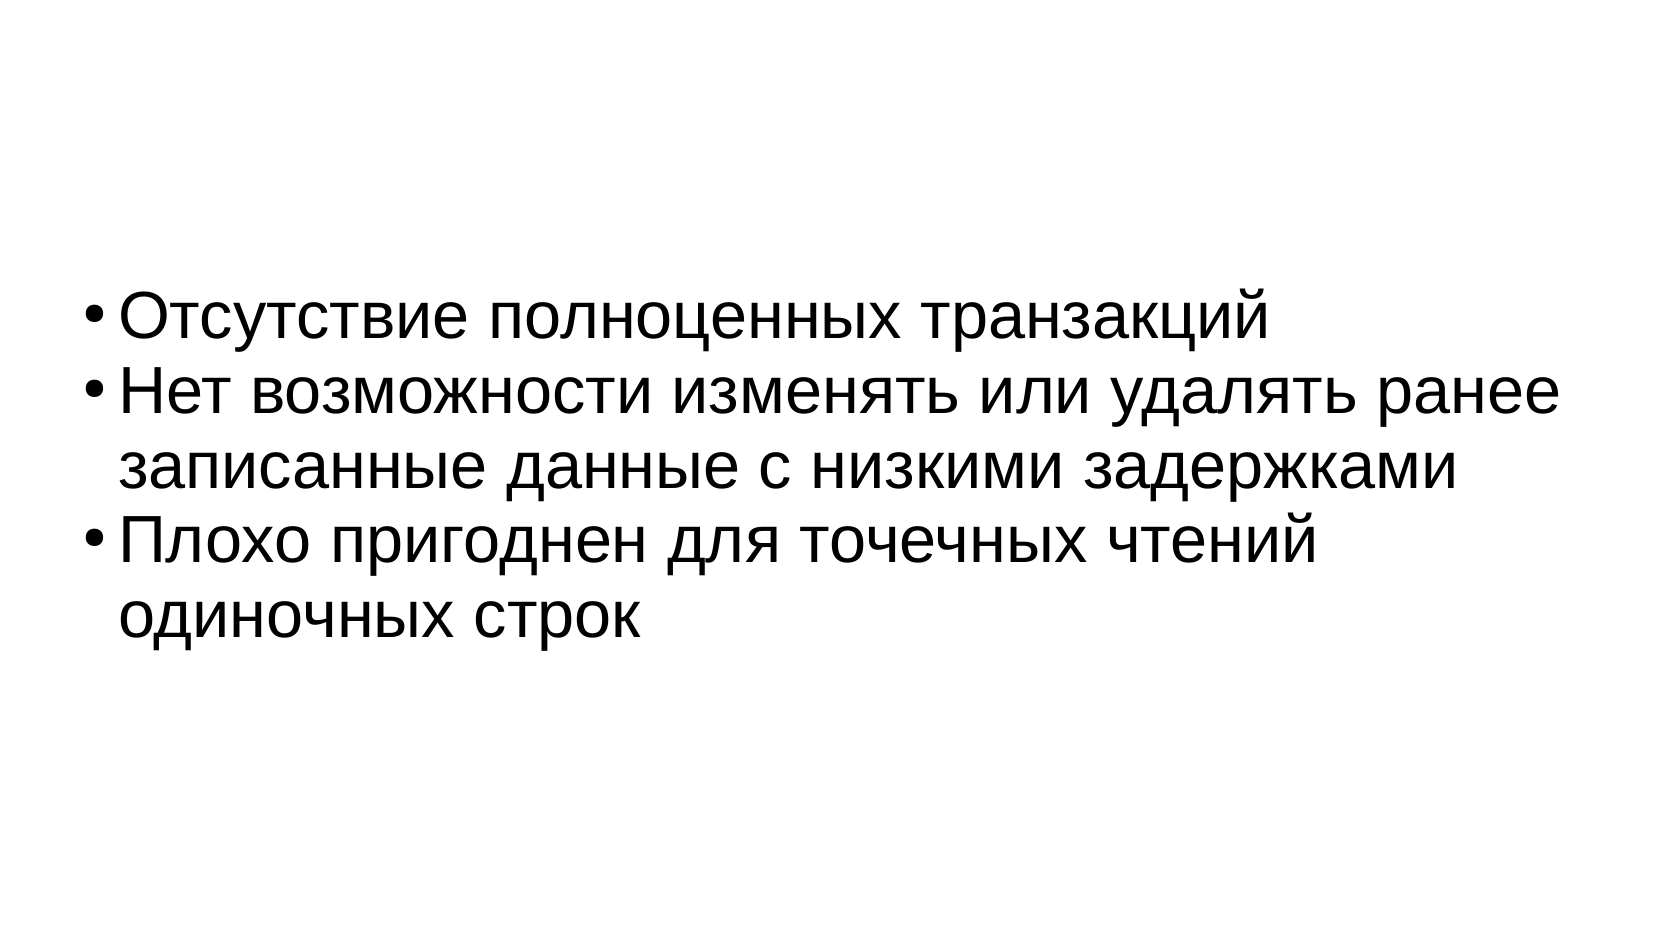

# Отсутствие полноценных транзакций
Нет возможности изменять или удалять ранее записанные данные с низкими задержками
Плохо пригоднен для точечных чтений одиночных строк